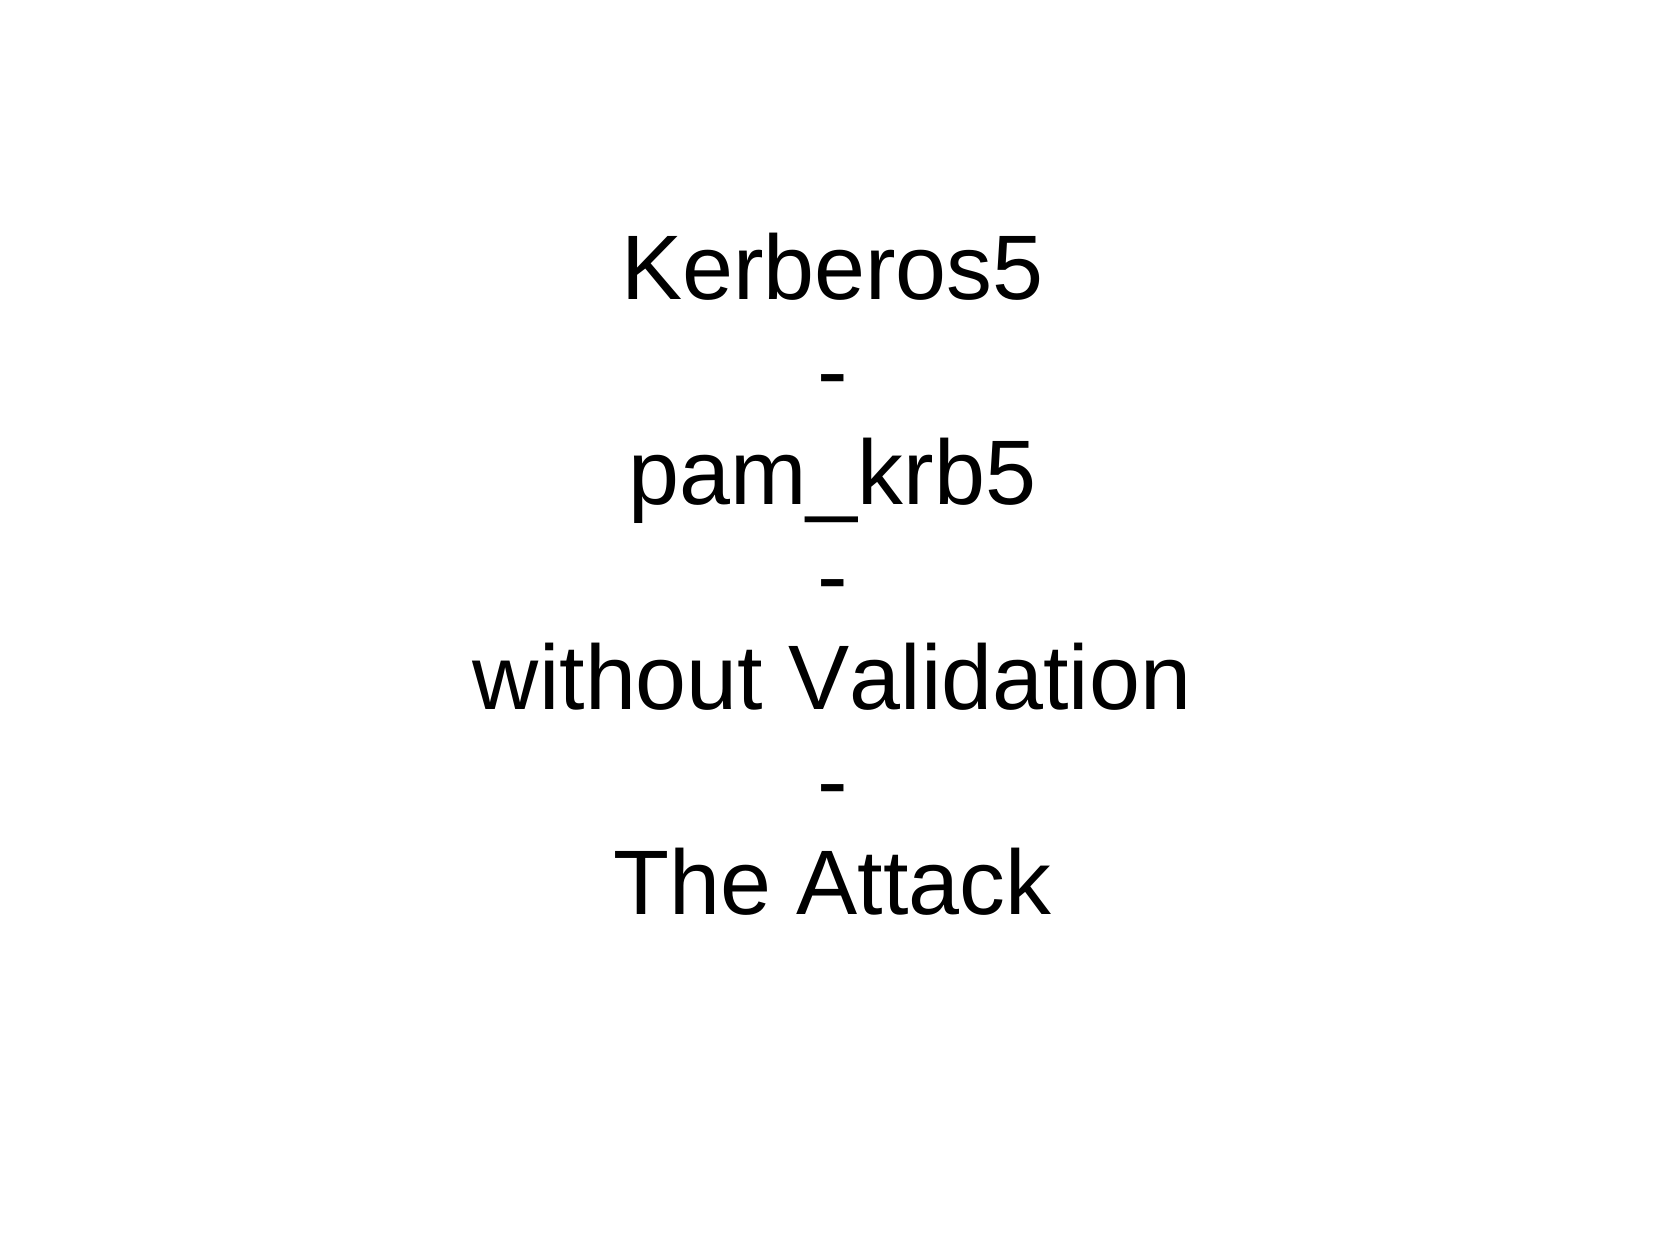

# Kerberos5 - pam_krb5 - without Validation - The Attack